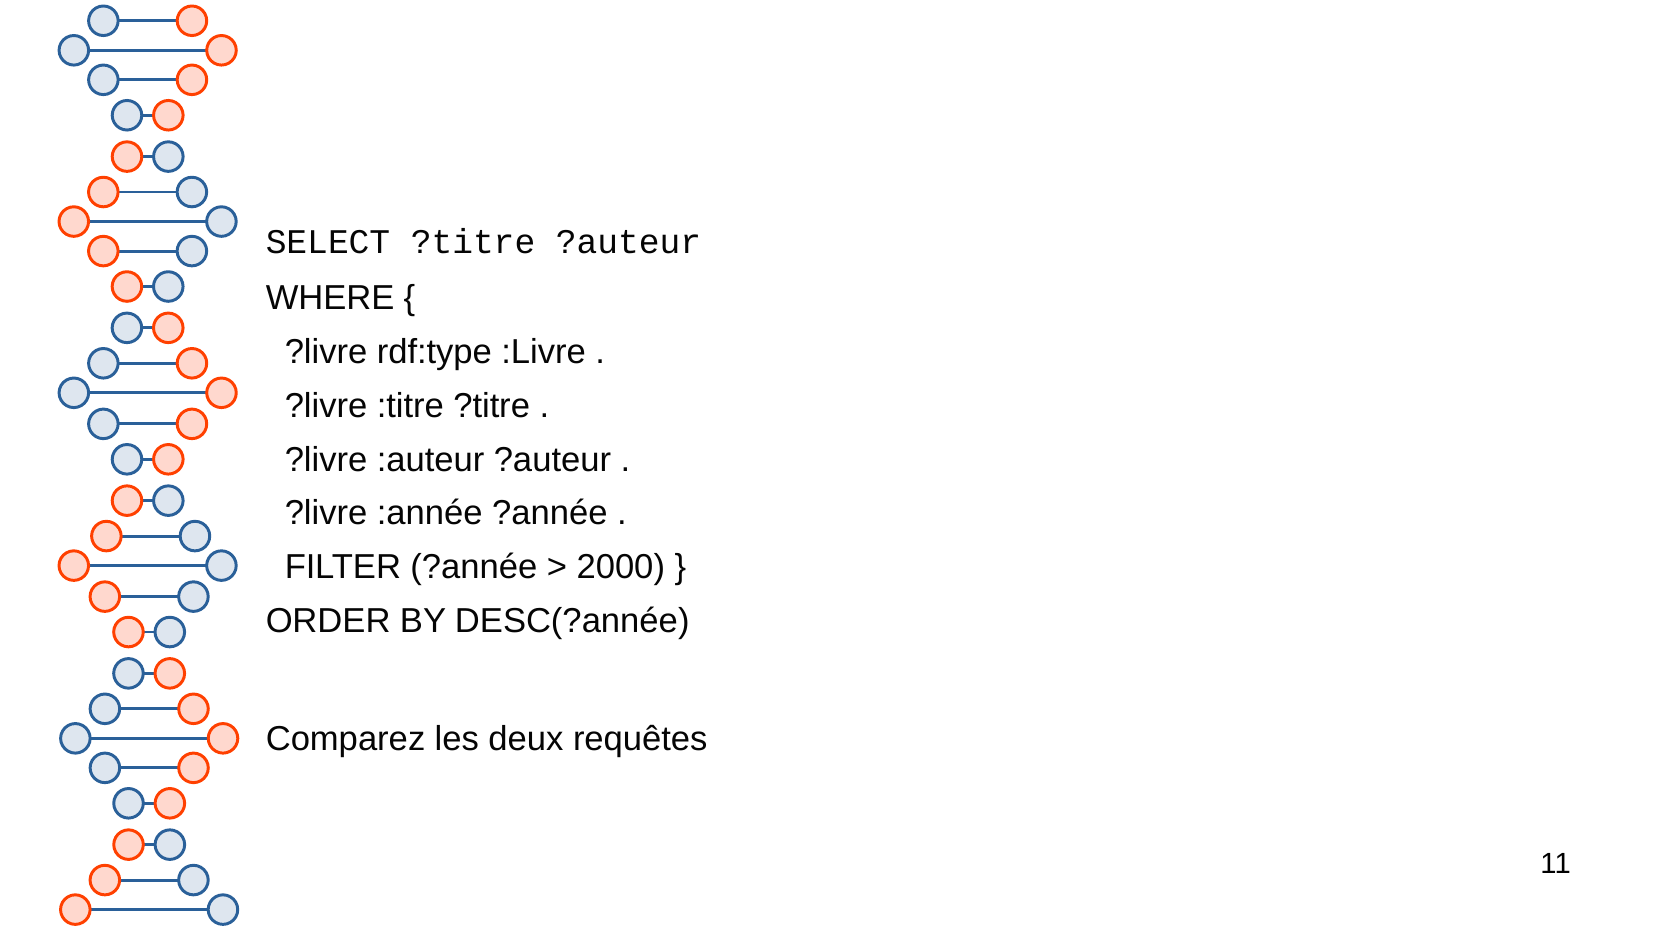

#
SELECT ?titre ?auteur
WHERE {
 ?livre rdf:type :Livre .
 ?livre :titre ?titre .
 ?livre :auteur ?auteur .
 ?livre :année ?année .
 FILTER (?année > 2000) }
ORDER BY DESC(?année)
Comparez les deux requêtes
11